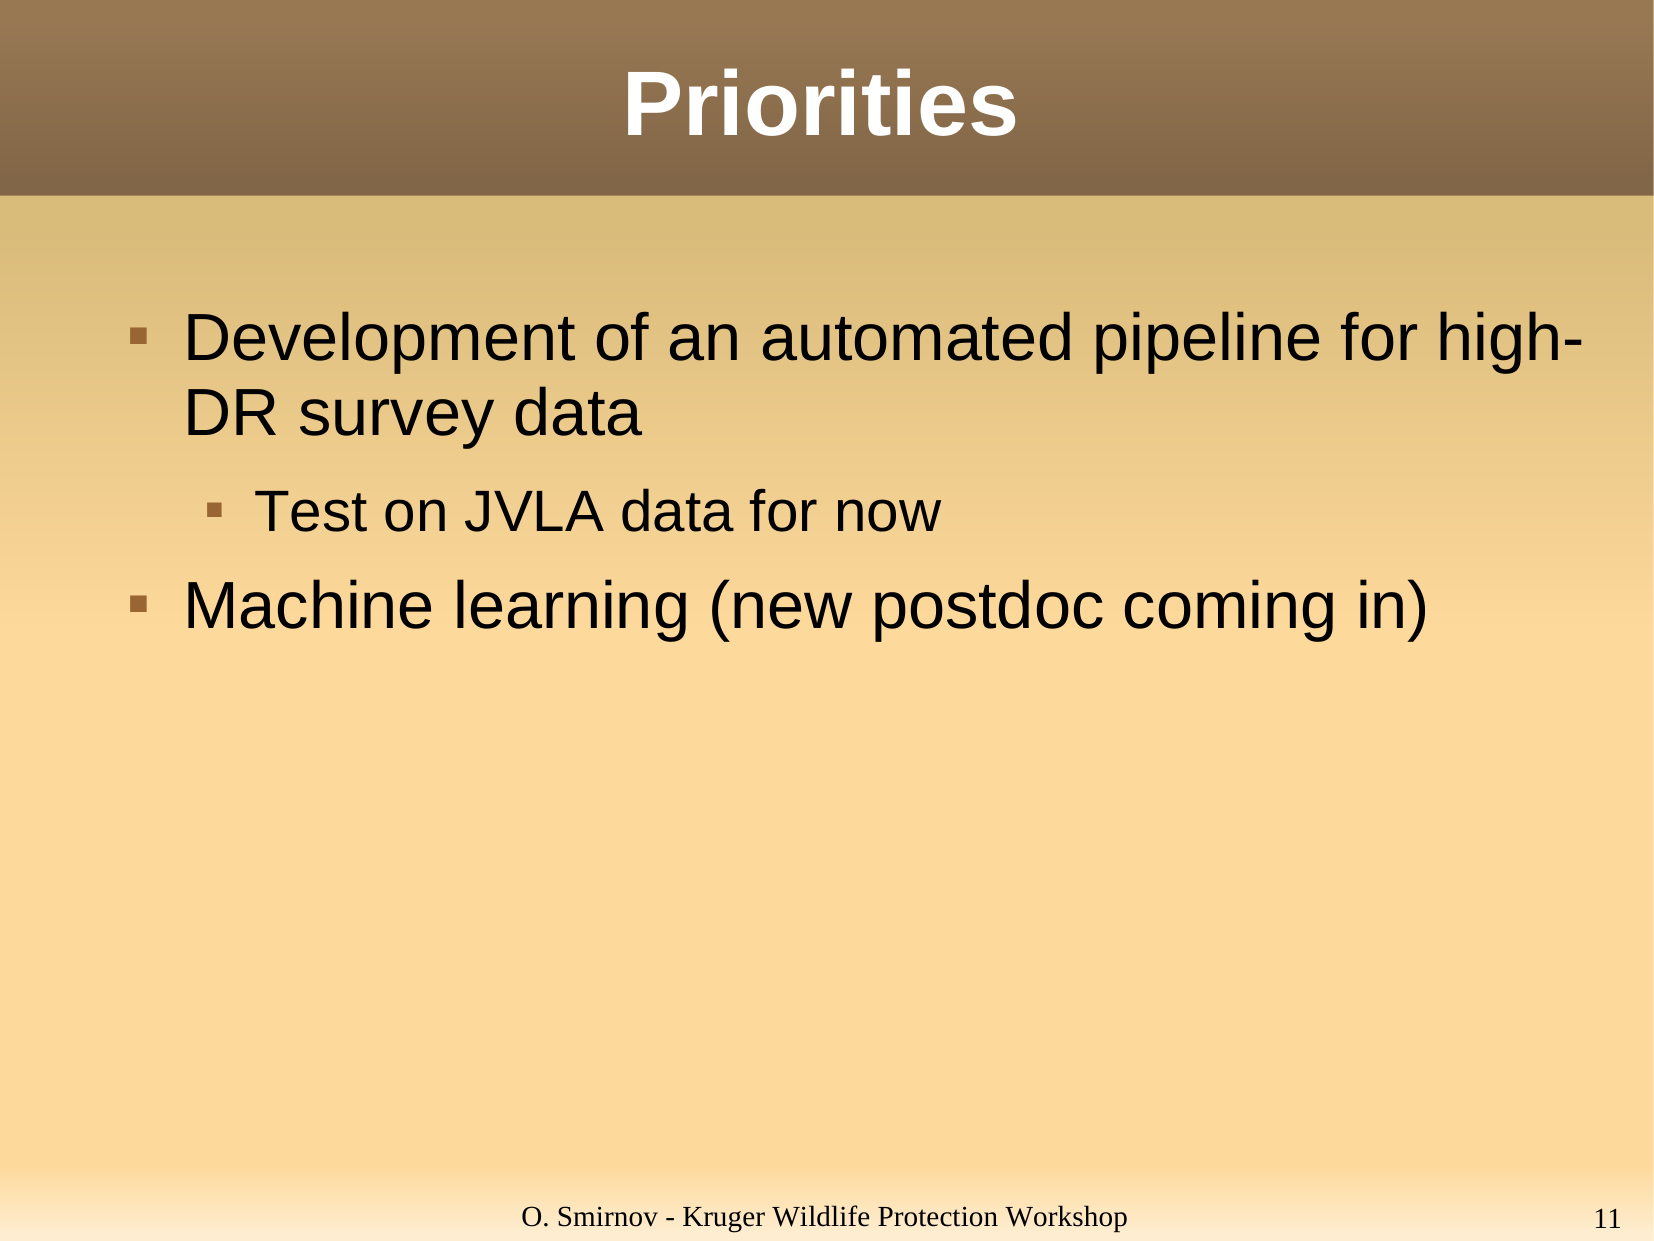

# Priorities
Development of an automated pipeline for high-DR survey data
Test on JVLA data for now
Machine learning (new postdoc coming in)
O. Smirnov - Kruger Wildlife Protection Workshop
11